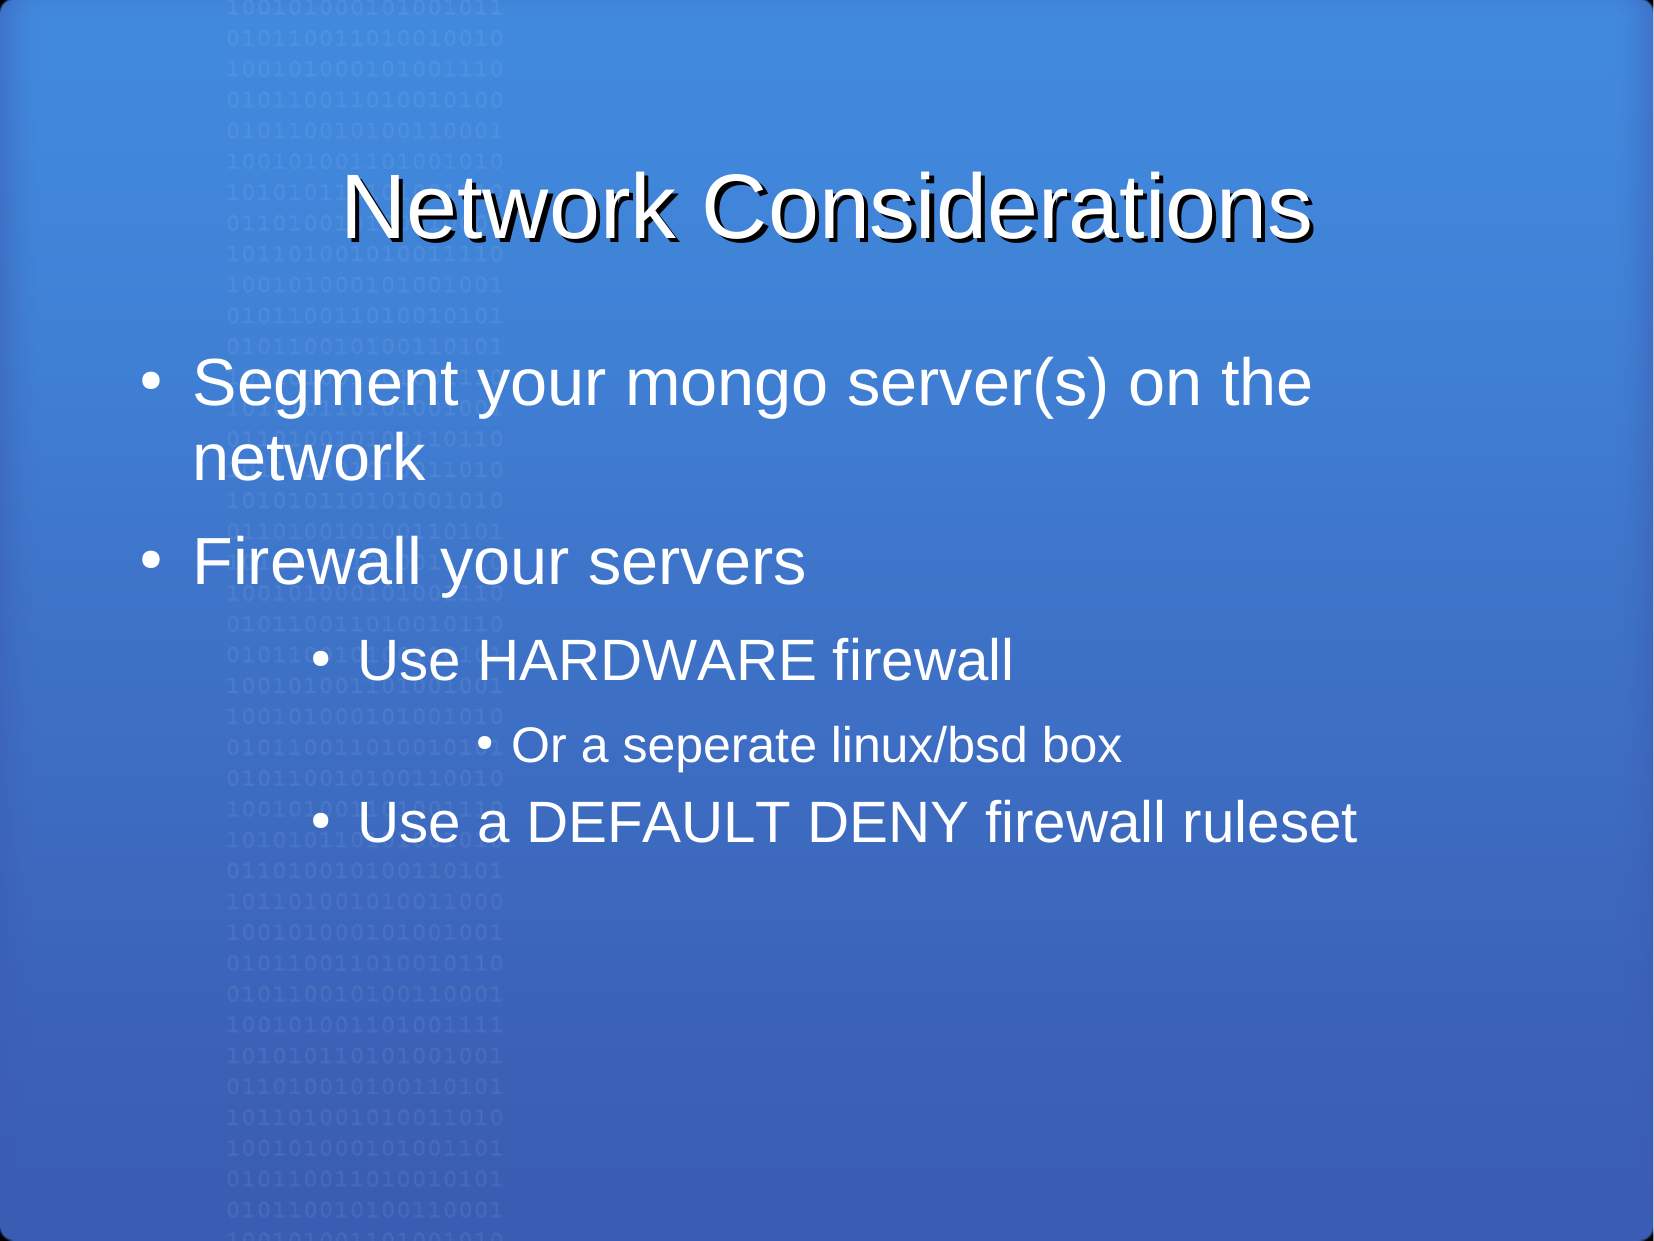

# Network Considerations
Segment your mongo server(s) on the network
Firewall your servers
Use HARDWARE firewall
Or a seperate linux/bsd box
Use a DEFAULT DENY firewall ruleset